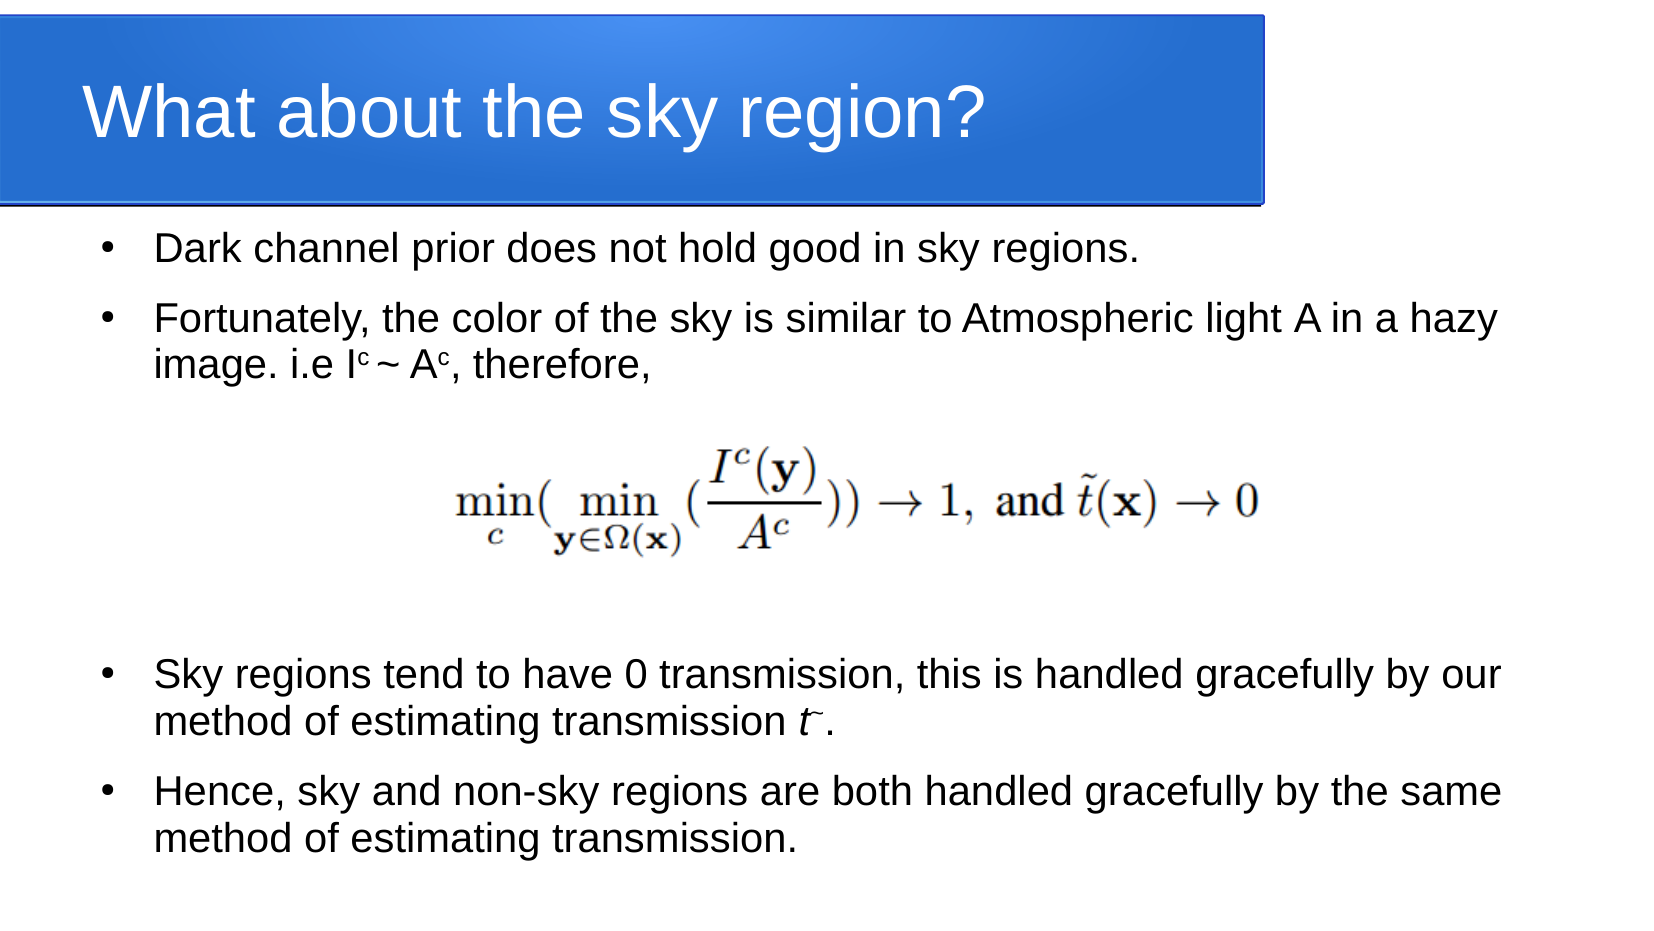

# What about the sky region?
Dark channel prior does not hold good in sky regions.
Fortunately, the color of the sky is similar to Atmospheric light A in a hazy image. i.e Ic ~ Ac, therefore,
Sky regions tend to have 0 transmission, this is handled gracefully by our method of estimating transmission t~.
Hence, sky and non-sky regions are both handled gracefully by the same method of estimating transmission.